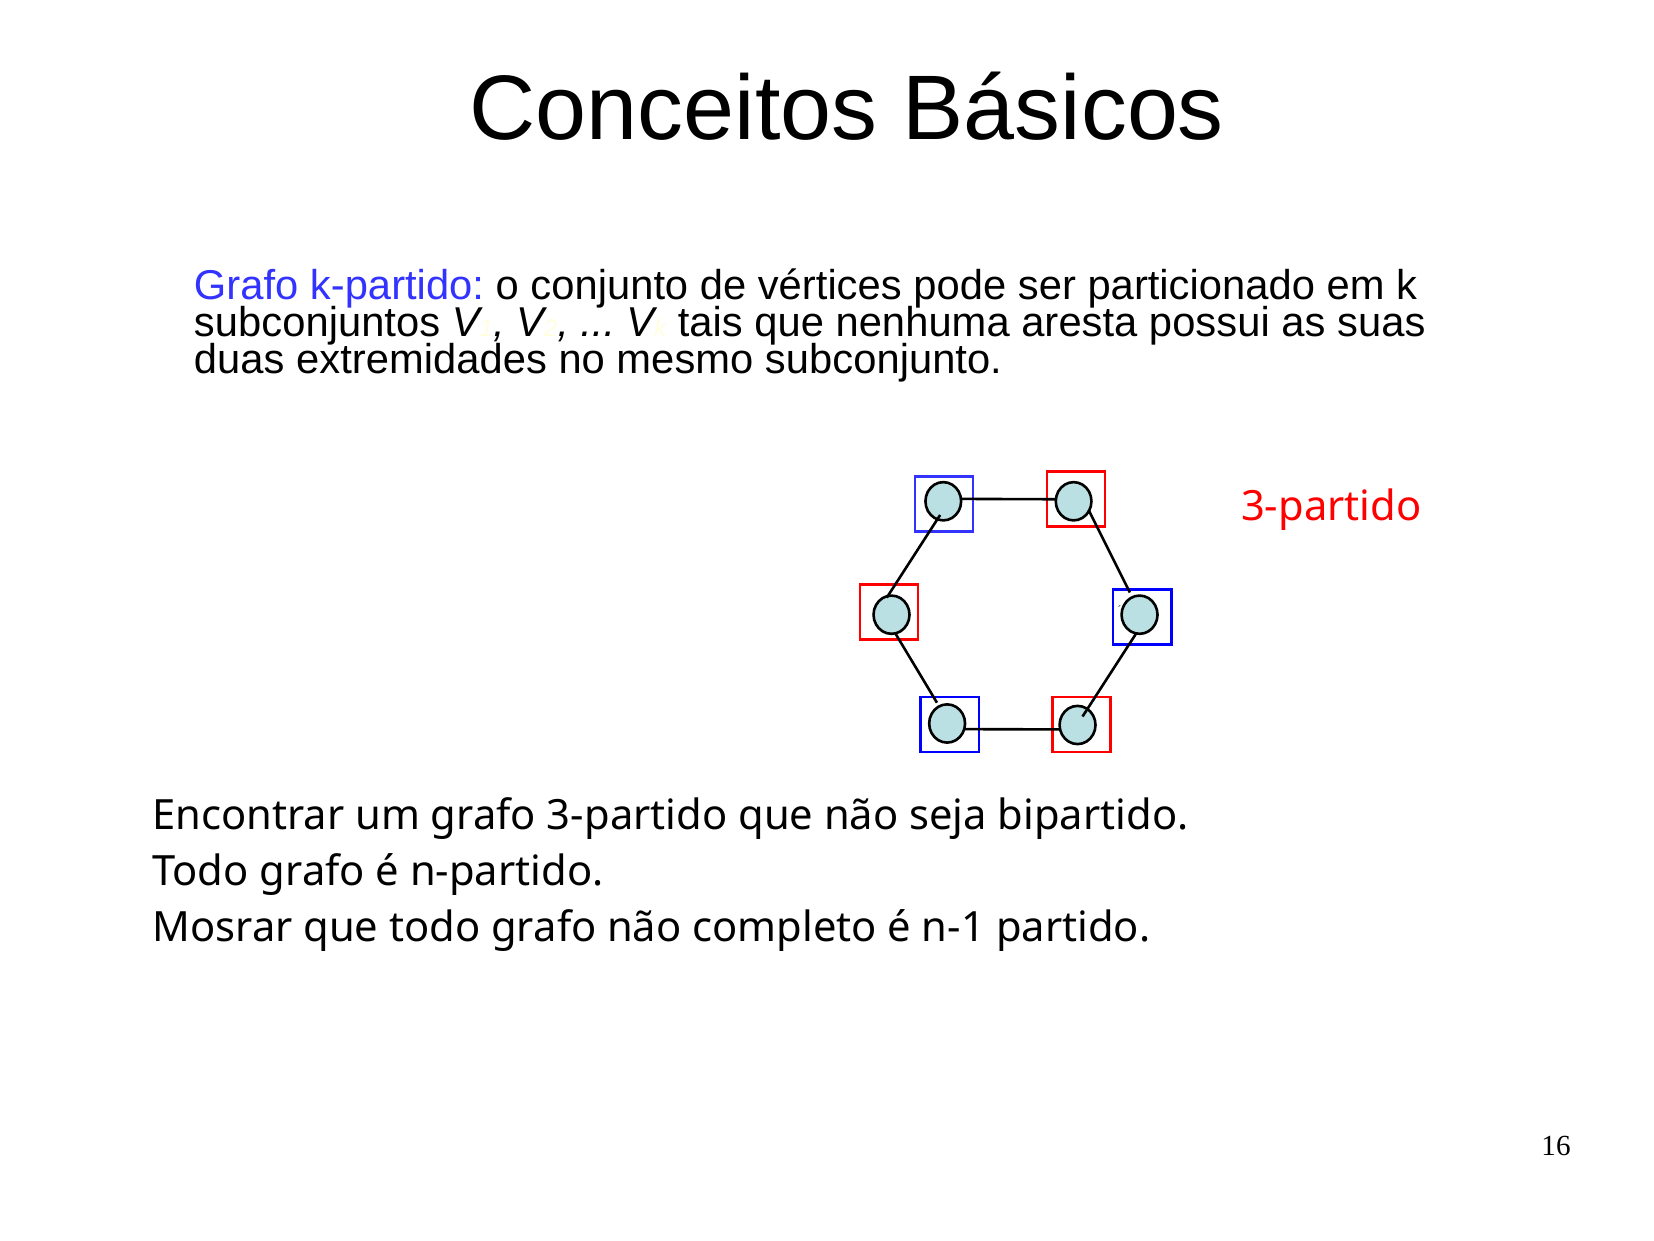

# Conceitos Básicos
Grafo k-partido: o conjunto de vértices pode ser particionado em k subconjuntos V1, V2, ... Vk tais que nenhuma aresta possui as suas duas extremidades no mesmo subconjunto.
3-partido
Encontrar um grafo 3-partido que não seja bipartido.
Todo grafo é n-partido.
Mosrar que todo grafo não completo é n-1 partido.
16